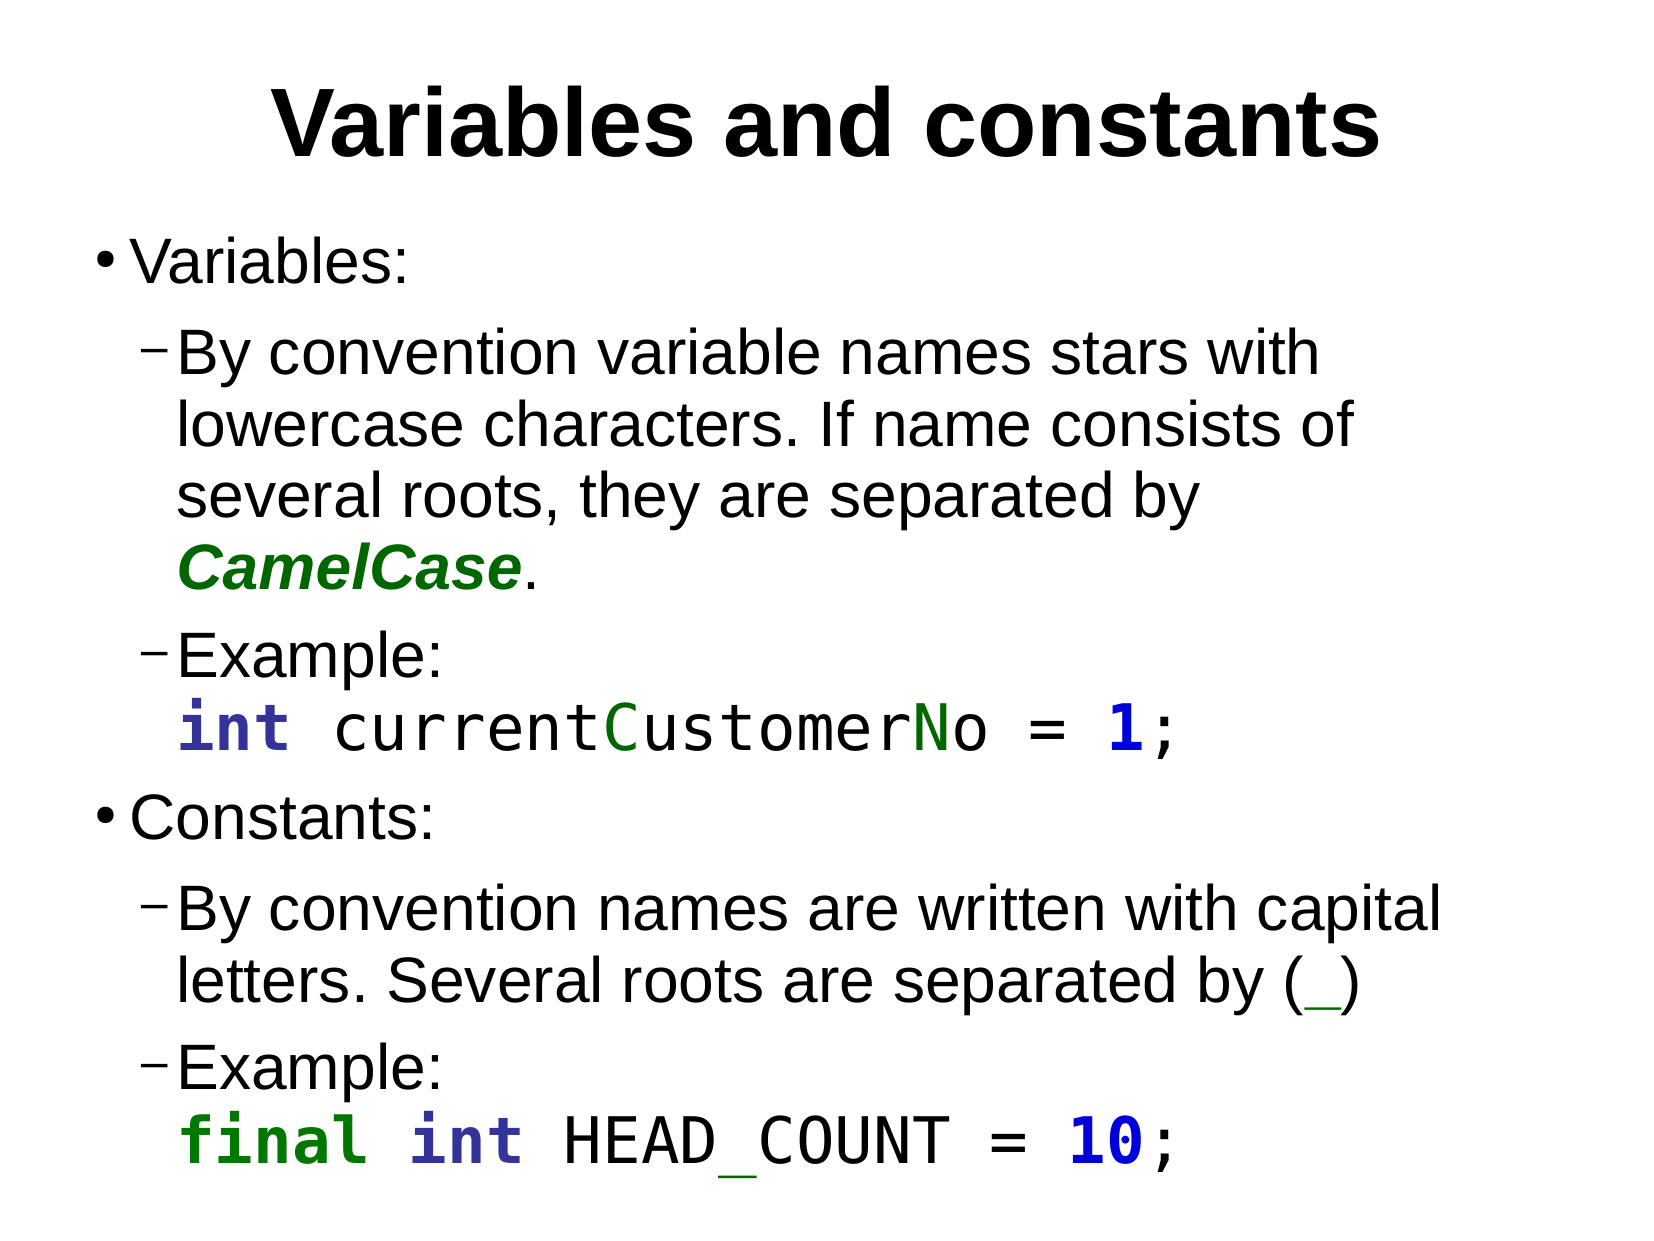

# Variables and constants
Variables:
By convention variable names stars with lowercase characters. If name consists of several roots, they are separated by CamelCase.
Example:
int currentCustomerNo = 1;
Constants:
By convention names are written with capital letters. Several roots are separated by (_)
Example:
final int HEAD_COUNT = 10;